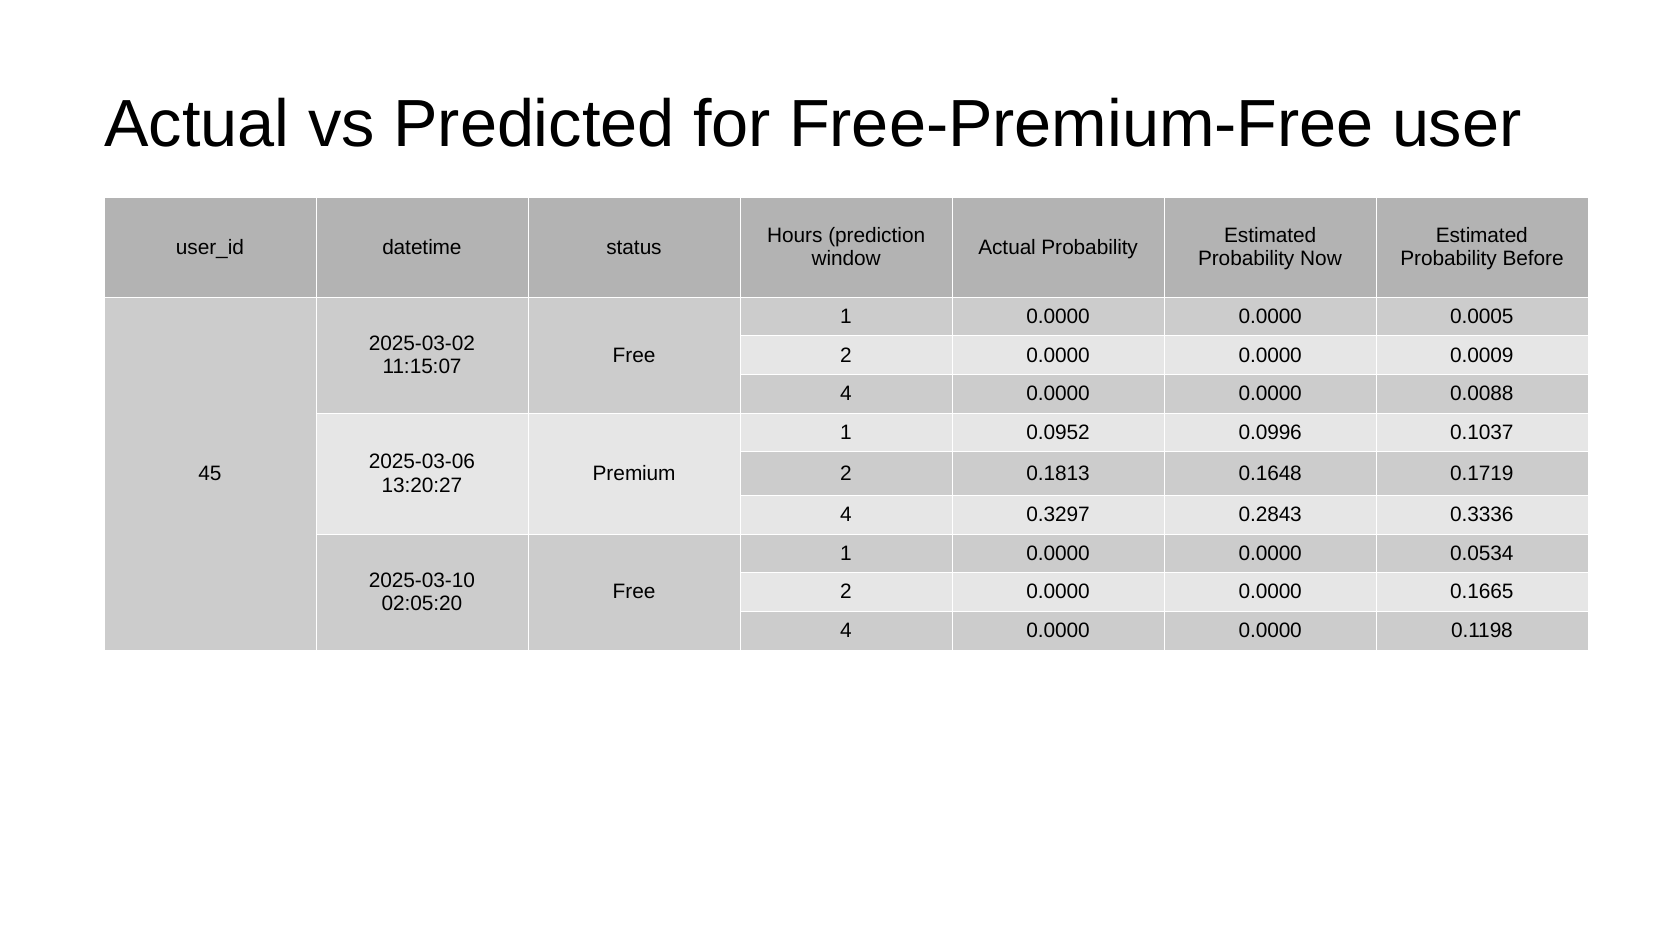

# Actual vs Predicted for Free-Premium-Free user
| user\_id | datetime | status | Hours (prediction window | Actual Probability | Estimated Probability Now | Estimated Probability Before |
| --- | --- | --- | --- | --- | --- | --- |
| 45 | 2025-03-02 11:15:07 | Free | 1 | 0.0000 | 0.0000 | 0.0005 |
| | | | 2 | 0.0000 | 0.0000 | 0.0009 |
| | | | 4 | 0.0000 | 0.0000 | 0.0088 |
| | 2025-03-06 13:20:27 | Premium | 1 | 0.0952 | 0.0996 | 0.1037 |
| | | | 2 | 0.1813 | 0.1648 | 0.1719 |
| | | | 4 | 0.3297 | 0.2843 | 0.3336 |
| | 2025-03-10 02:05:20 | Free | 1 | 0.0000 | 0.0000 | 0.0534 |
| | | | 2 | 0.0000 | 0.0000 | 0.1665 |
| | | | 4 | 0.0000 | 0.0000 | 0.1198 |